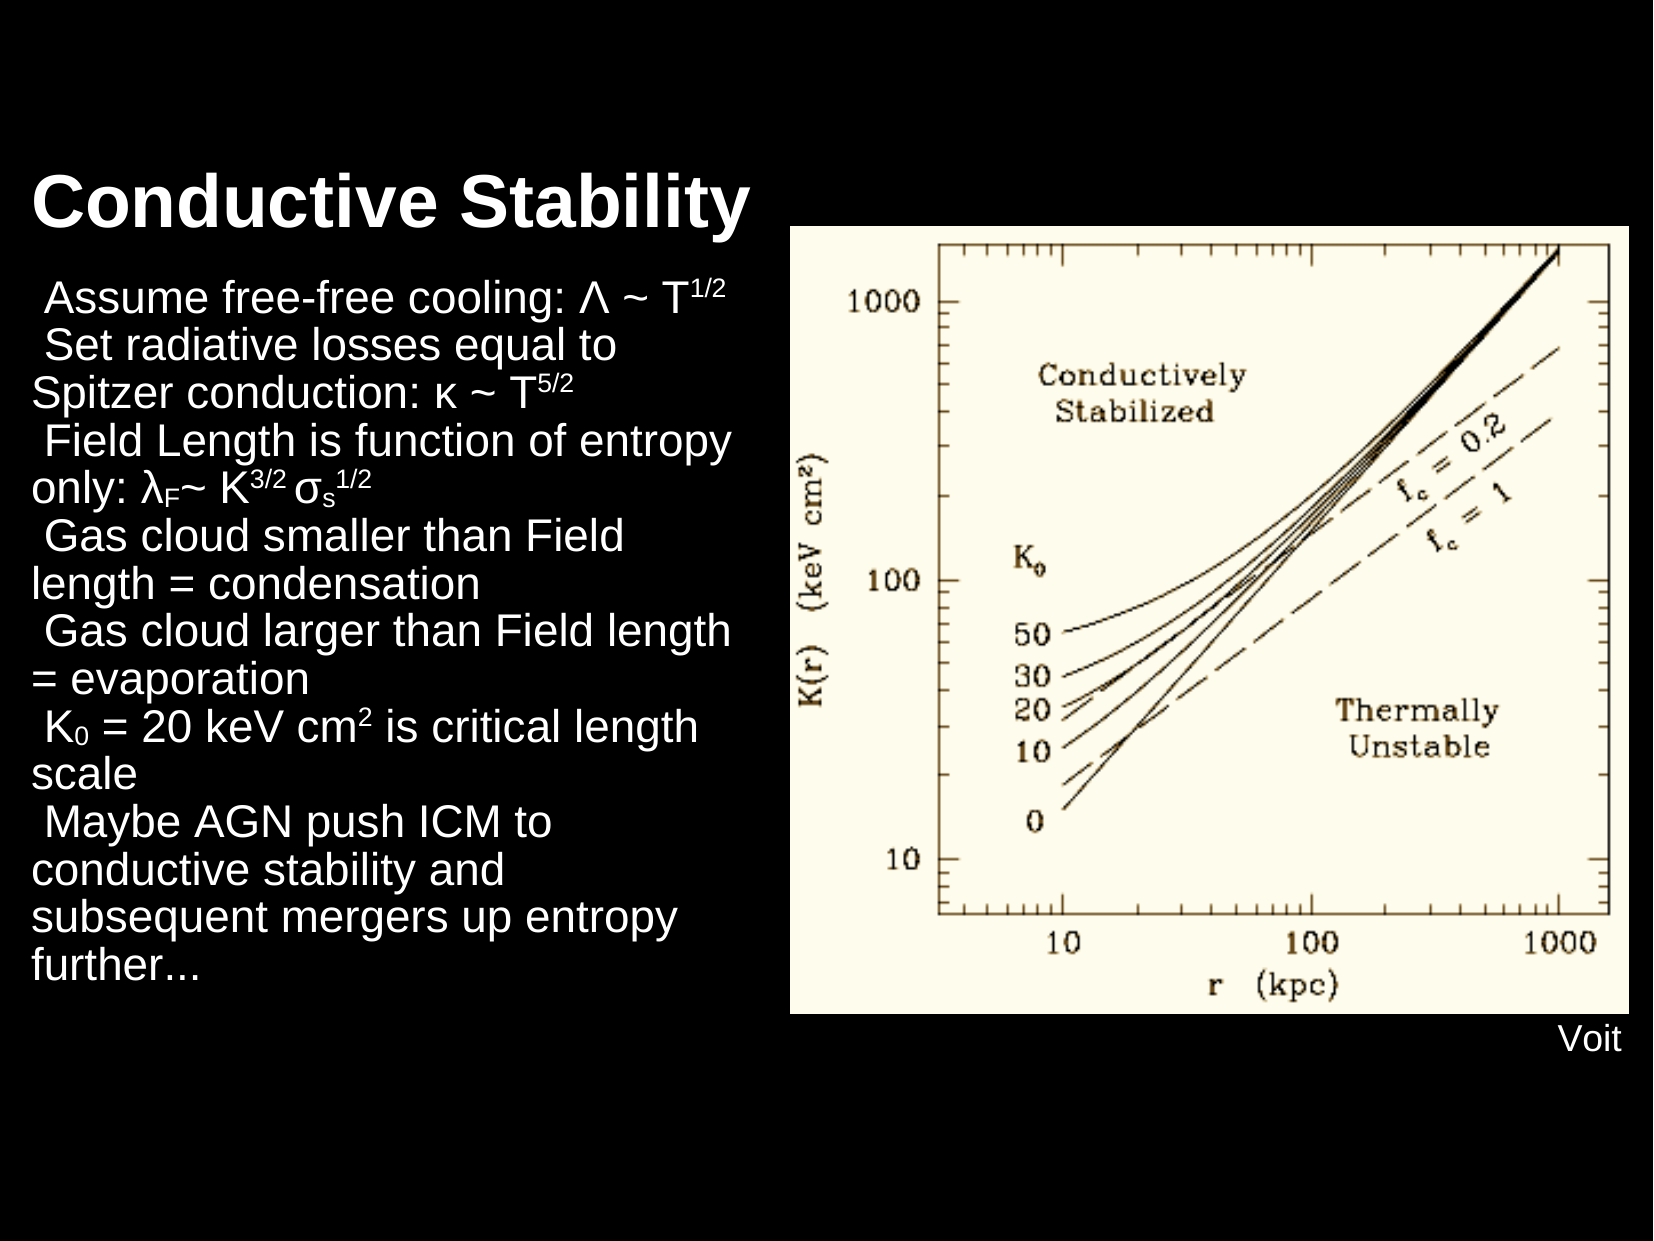

Conductive Stability
 Assume free-free cooling: Λ ~ T1/2
 Set radiative losses equal to Spitzer conduction: κ ~ T5/2
 Field Length is function of entropy only: λF~ K3/2 σs1/2
 Gas cloud smaller than Field length = condensation
 Gas cloud larger than Field length = evaporation
 K0 = 20 keV cm2 is critical length scale
 Maybe AGN push ICM to conductive stability and subsequent mergers up entropy further...
Voit